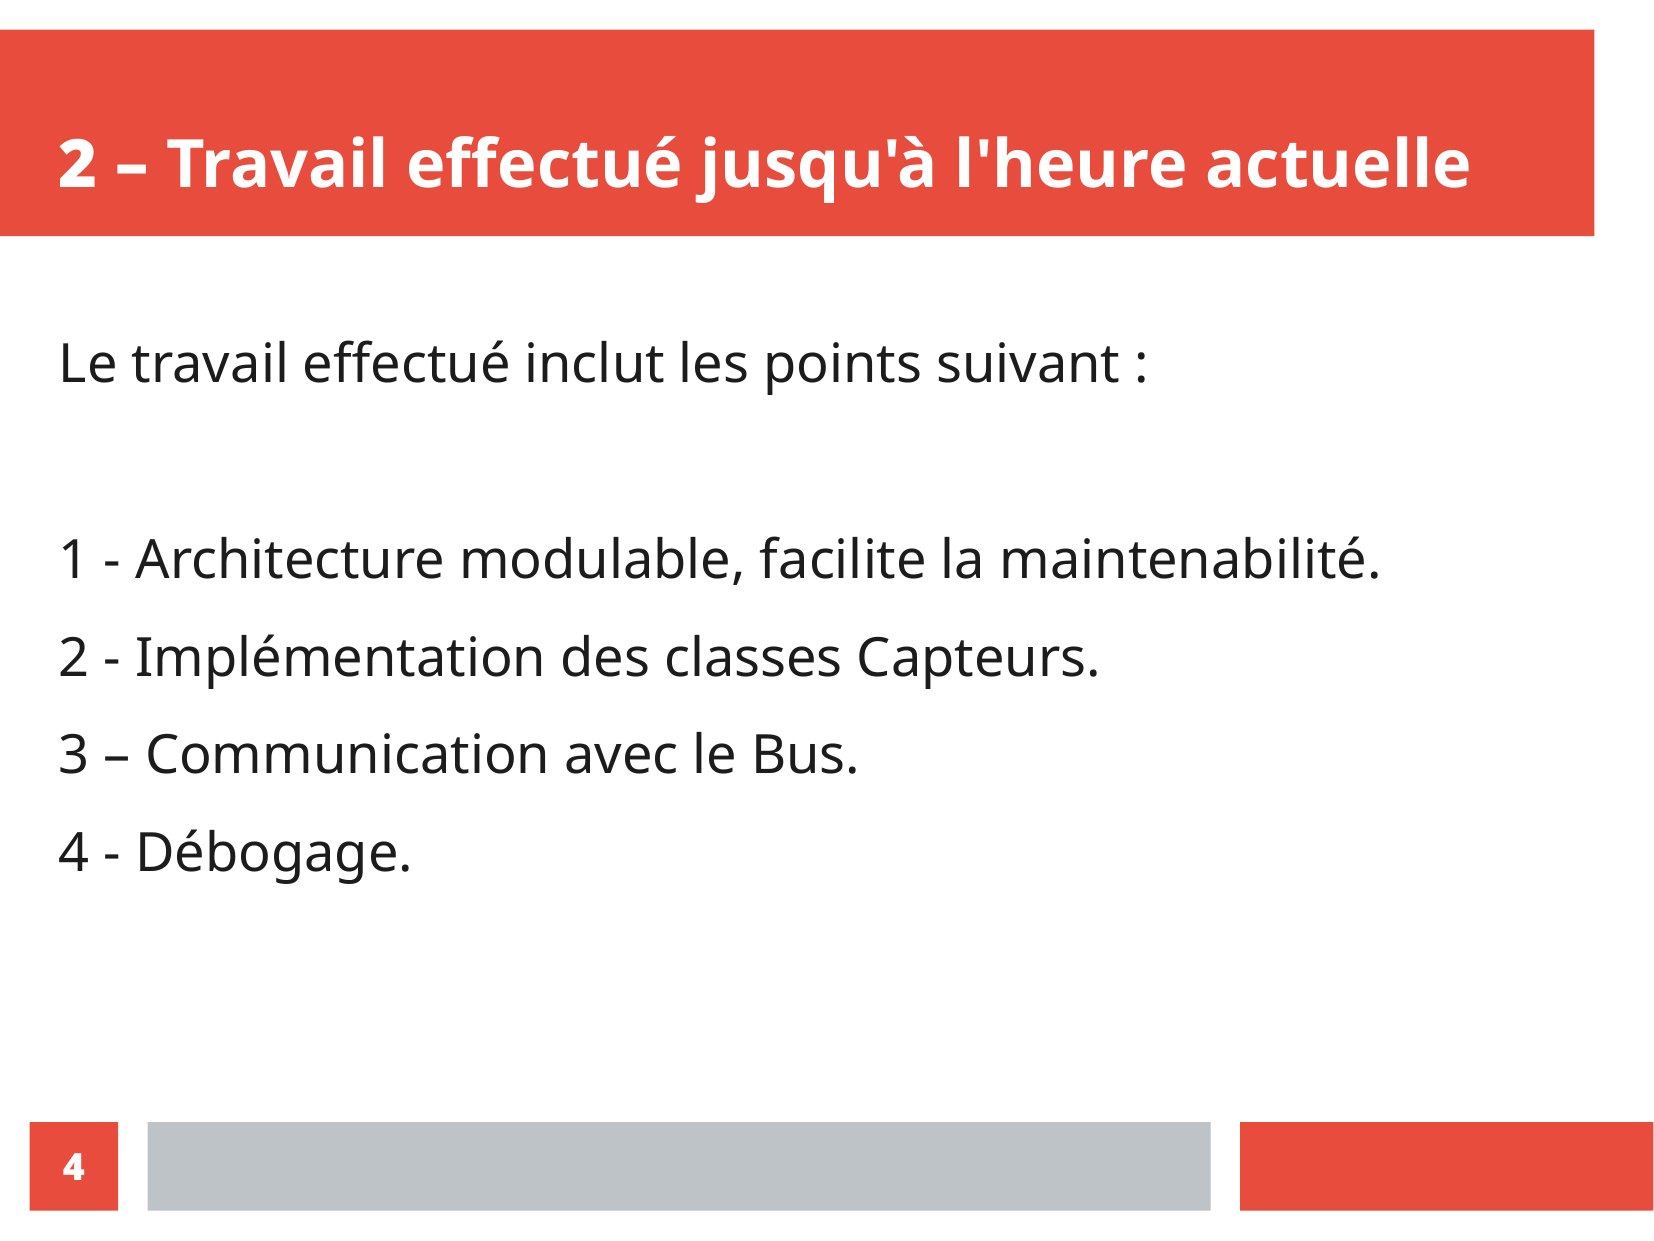

# 2 – Travail effectué jusqu'à l'heure actuelle
Le travail effectué inclut les points suivant :
1 - Architecture modulable, facilite la maintenabilité.
2 - Implémentation des classes Capteurs.
3 – Communication avec le Bus.
4 - Débogage.
4